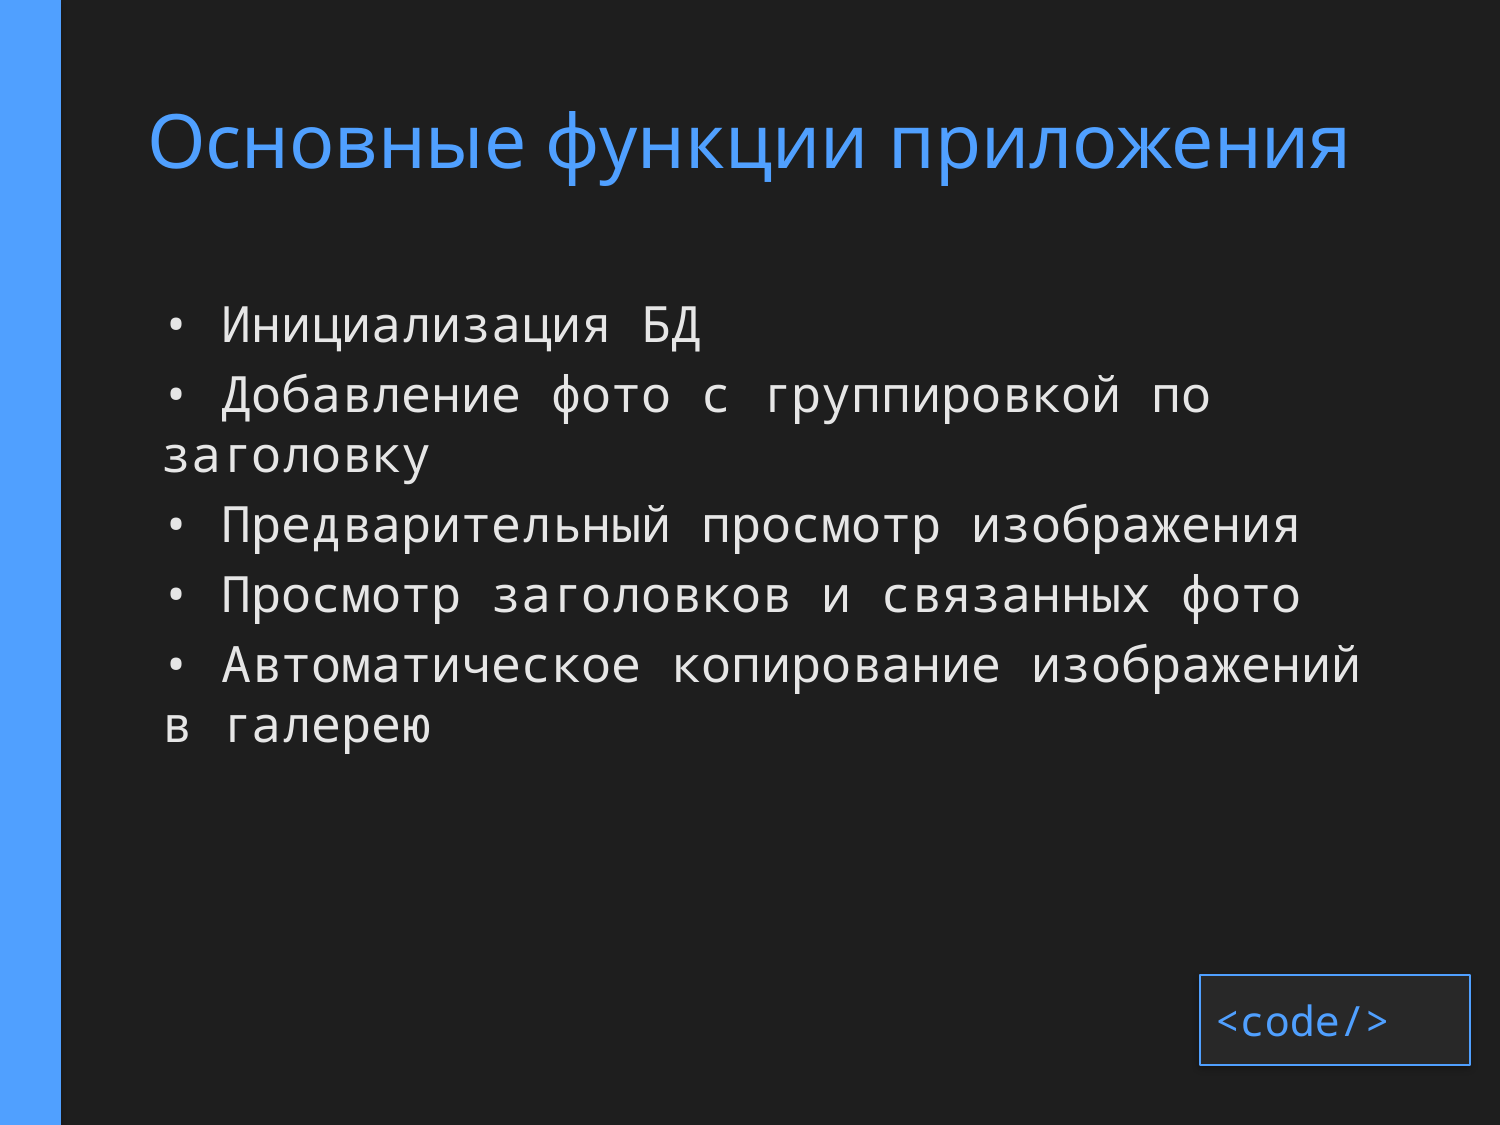

# Основные функции приложения
• Инициализация БД
• Добавление фото с группировкой по заголовку
• Предварительный просмотр изображения
• Просмотр заголовков и связанных фото
• Автоматическое копирование изображений в галерею
<code/>